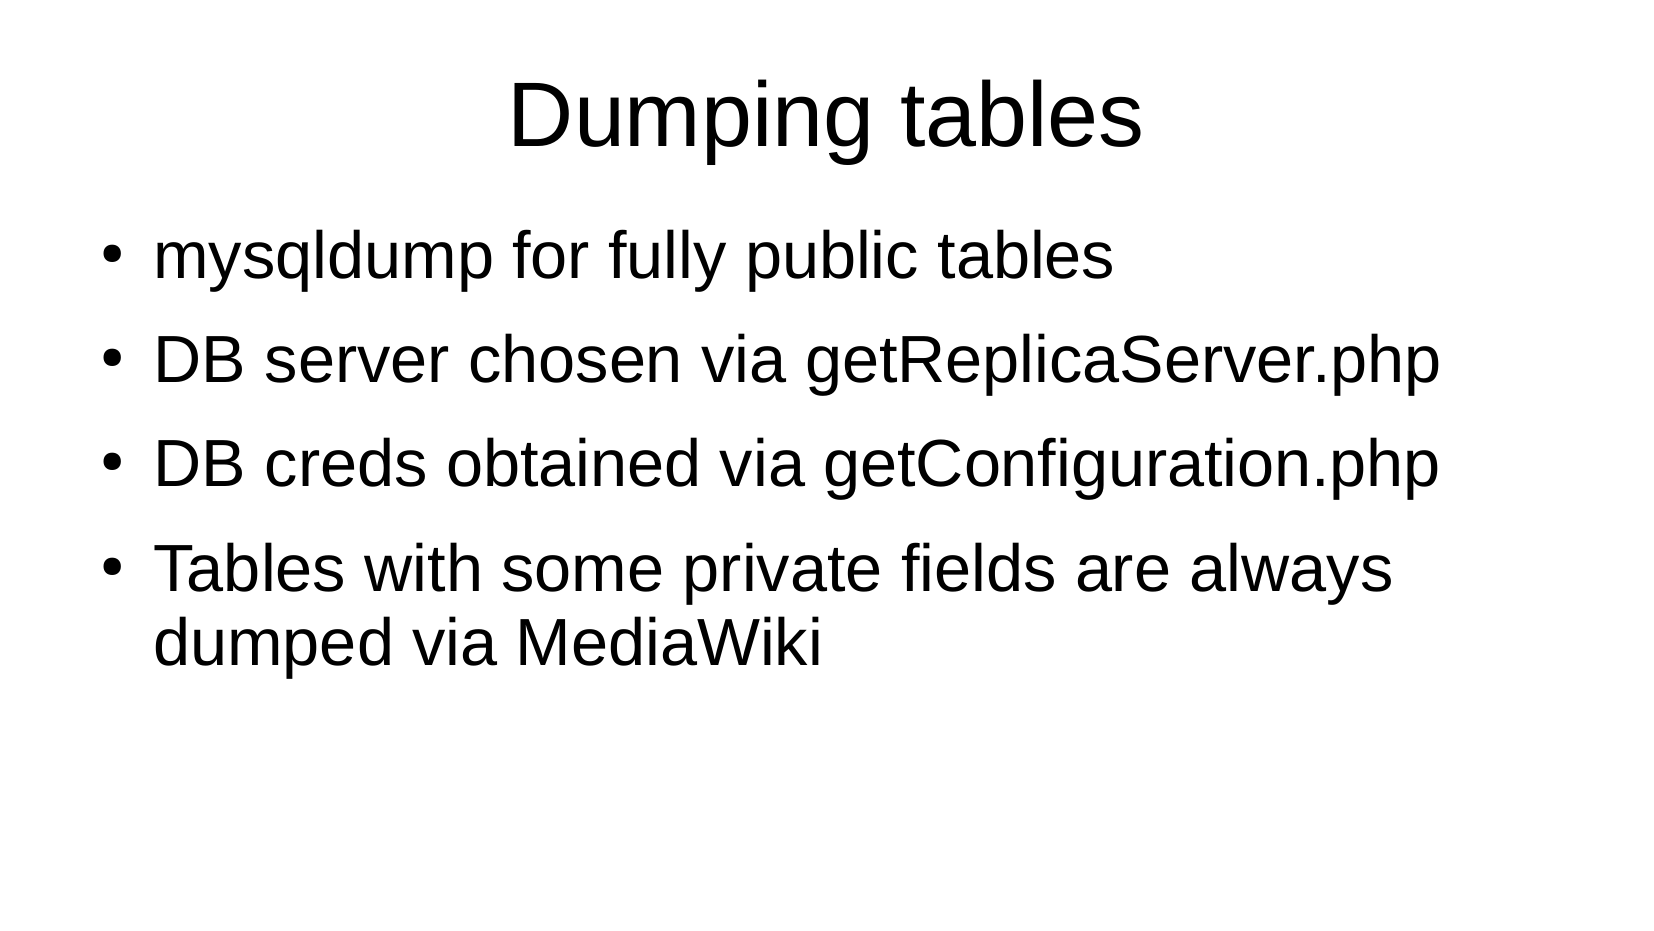

# Dumping tables
mysqldump for fully public tables
DB server chosen via getReplicaServer.php
DB creds obtained via getConfiguration.php
Tables with some private fields are always dumped via MediaWiki